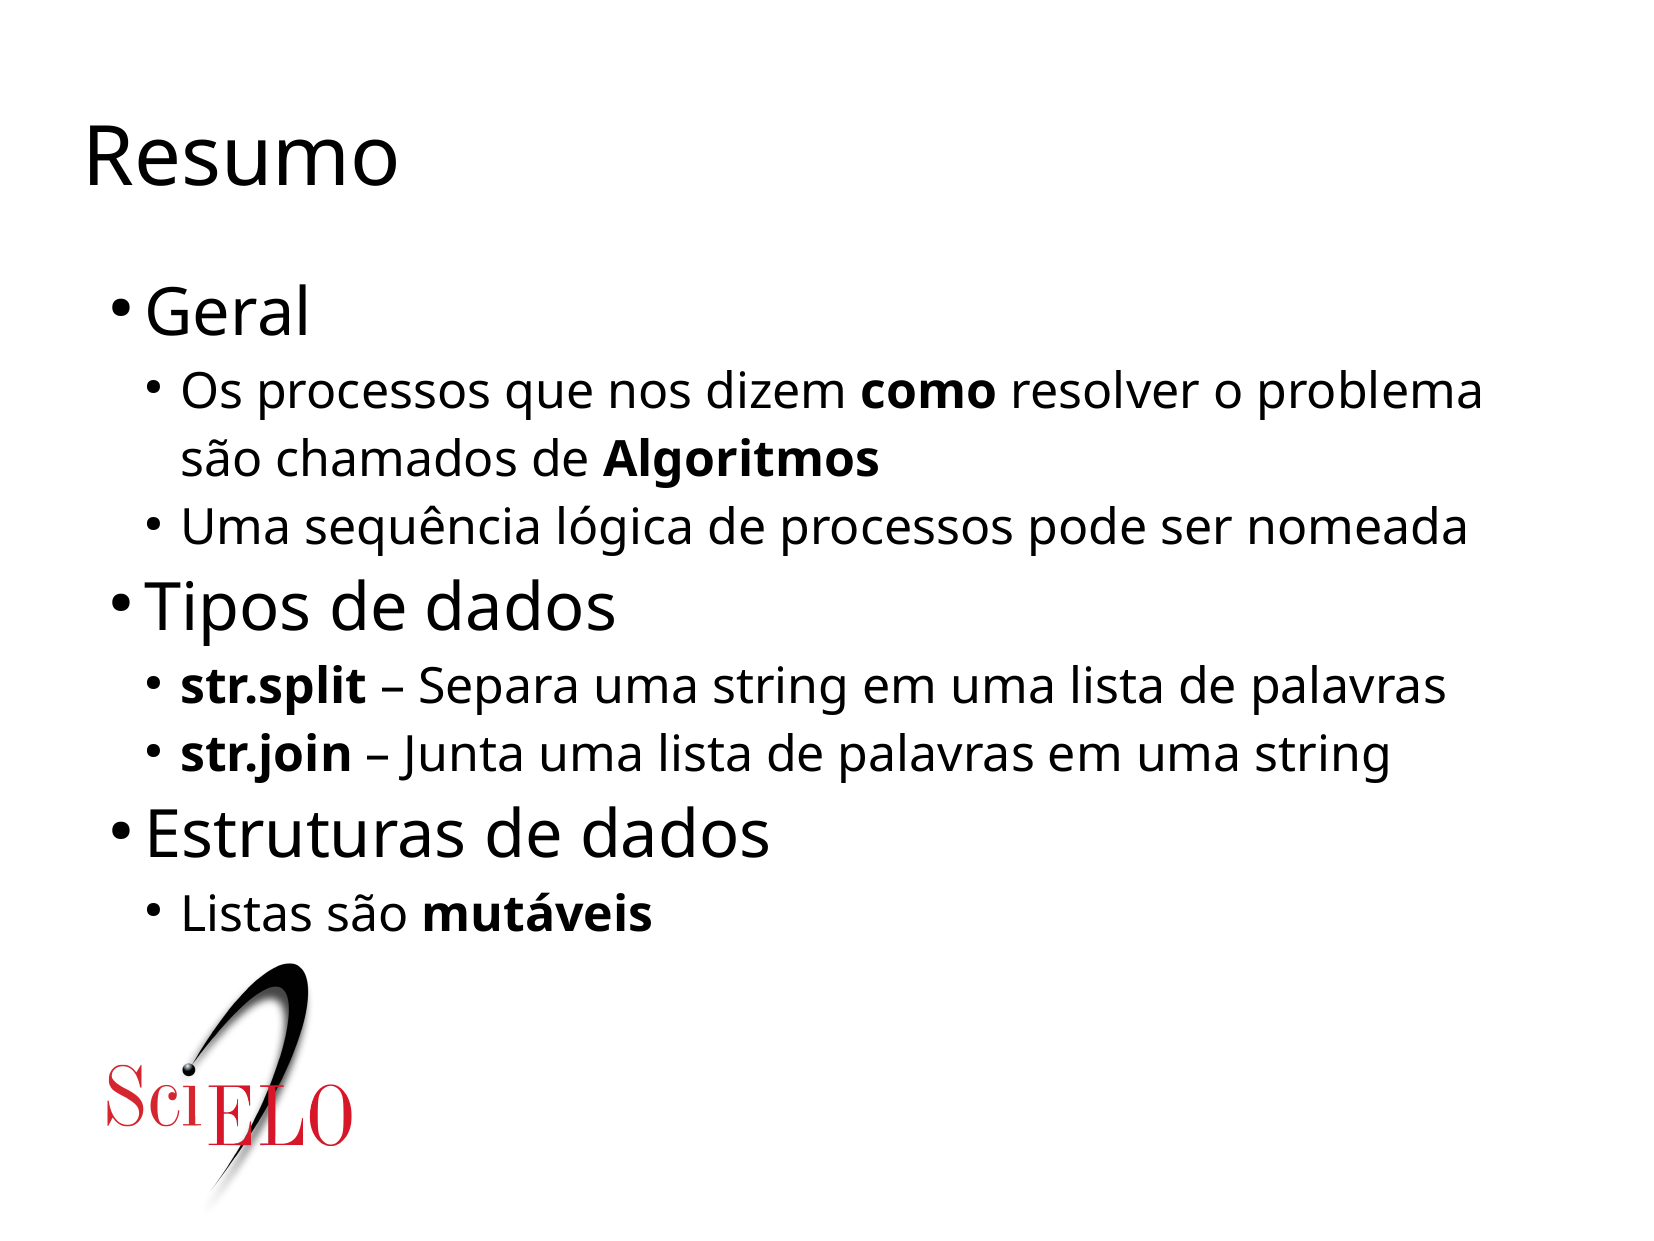

# Resumo
Geral
Os processos que nos dizem como resolver o problema são chamados de Algoritmos
Uma sequência lógica de processos pode ser nomeada
Tipos de dados
str.split – Separa uma string em uma lista de palavras
str.join – Junta uma lista de palavras em uma string
Estruturas de dados
Listas são mutáveis